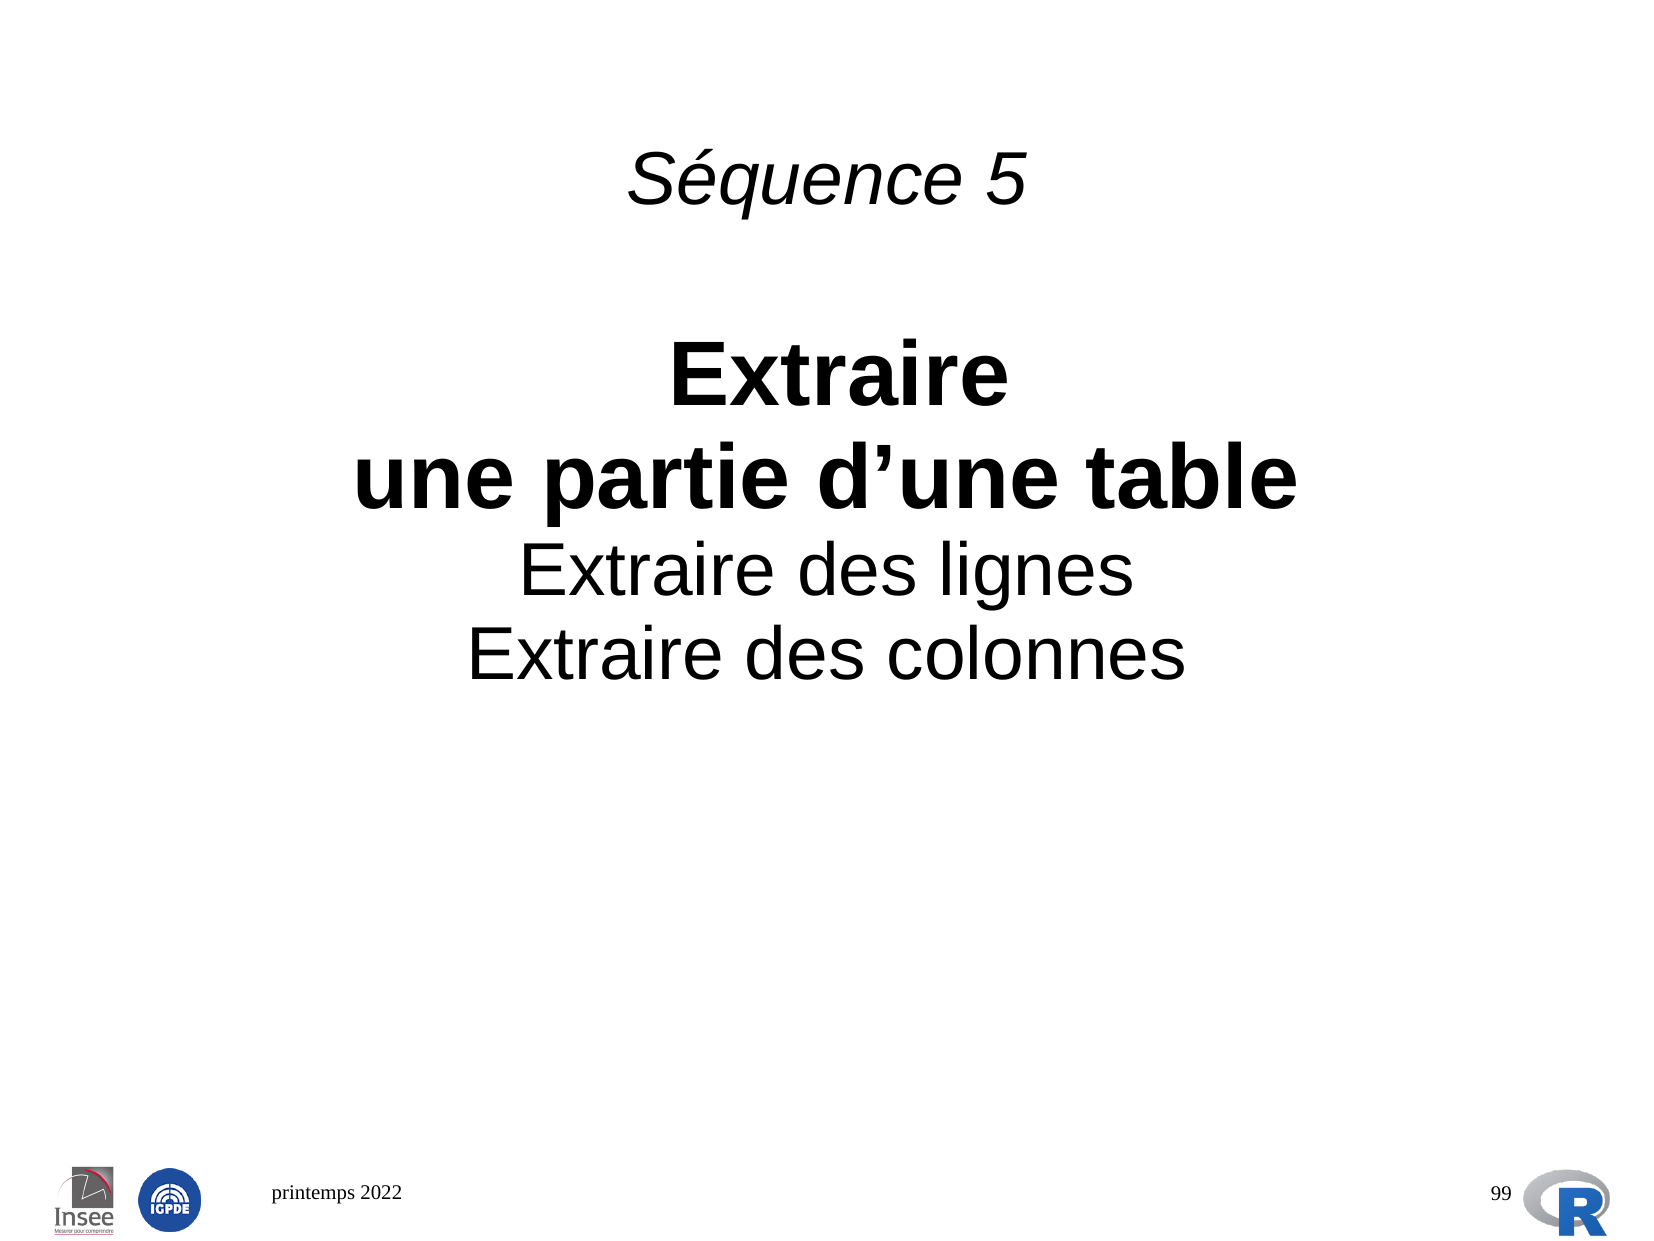

# Séquence 5 Extraire une partie d’une table Extraire des lignes Extraire des colonnes
printemps 2022
99